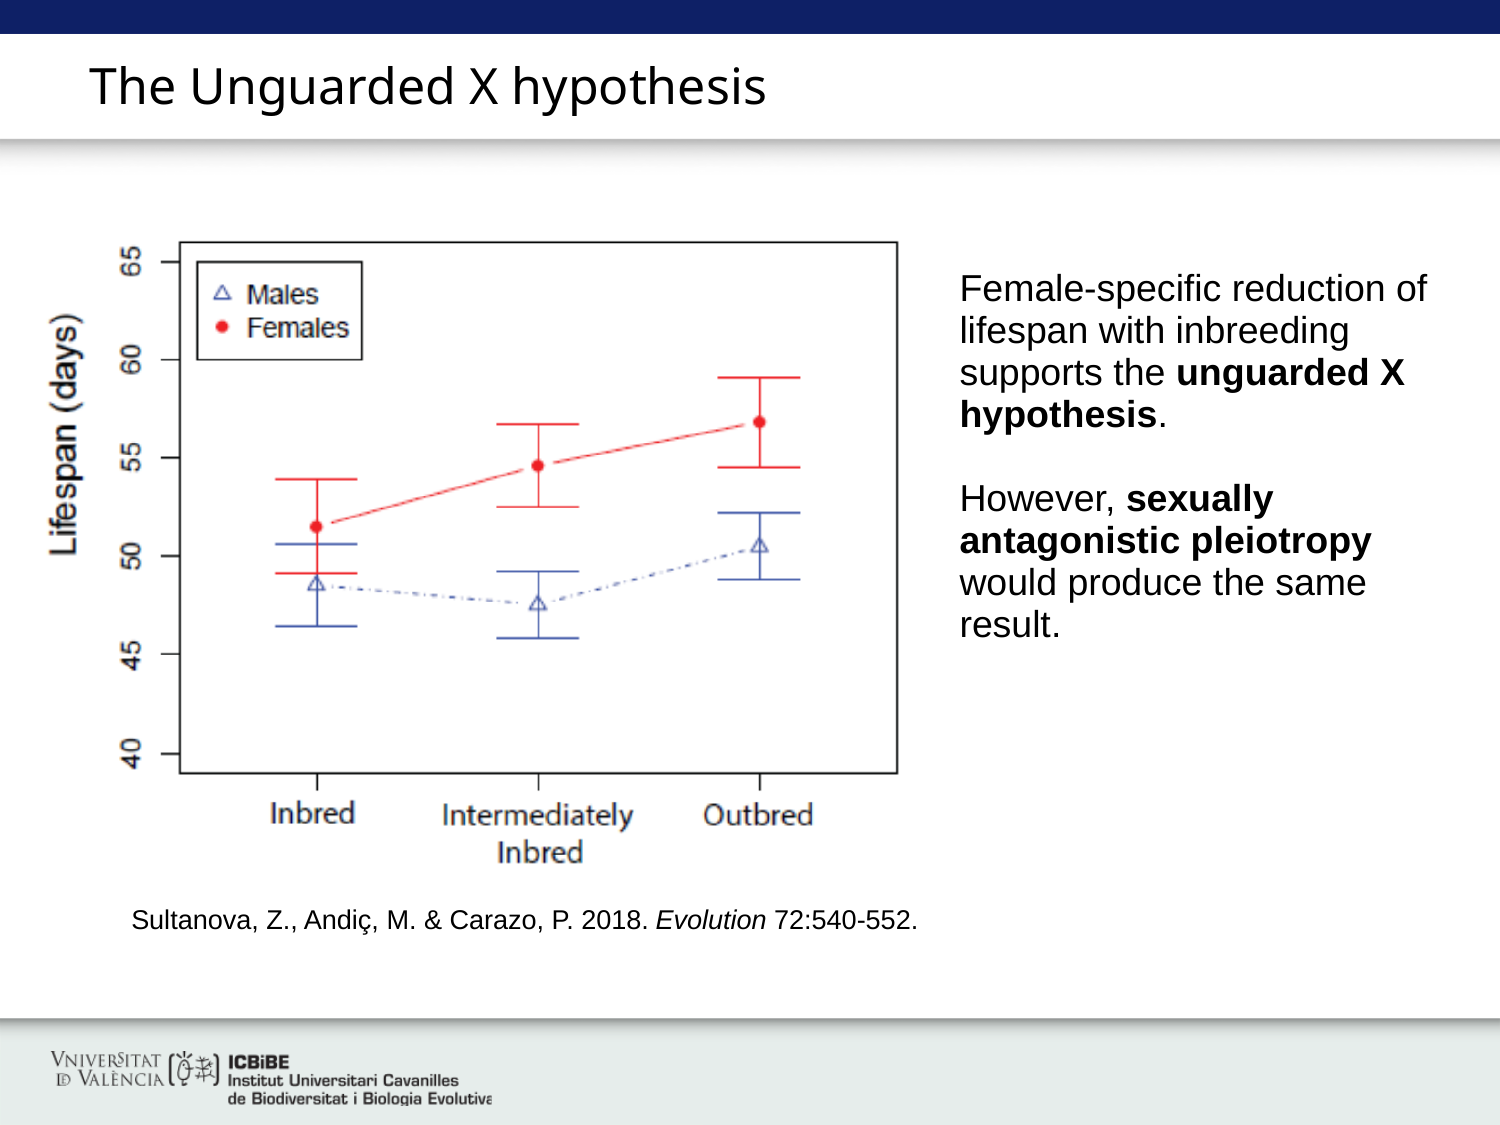

# The Unguarded X hypothesis
Female-specific reduction of lifespan with inbreeding supports the unguarded X hypothesis.
However, sexually antagonistic pleiotropy would produce the same result.
Sultanova, Z., Andiç, M. & Carazo, P. 2018. Evolution 72:540-552.